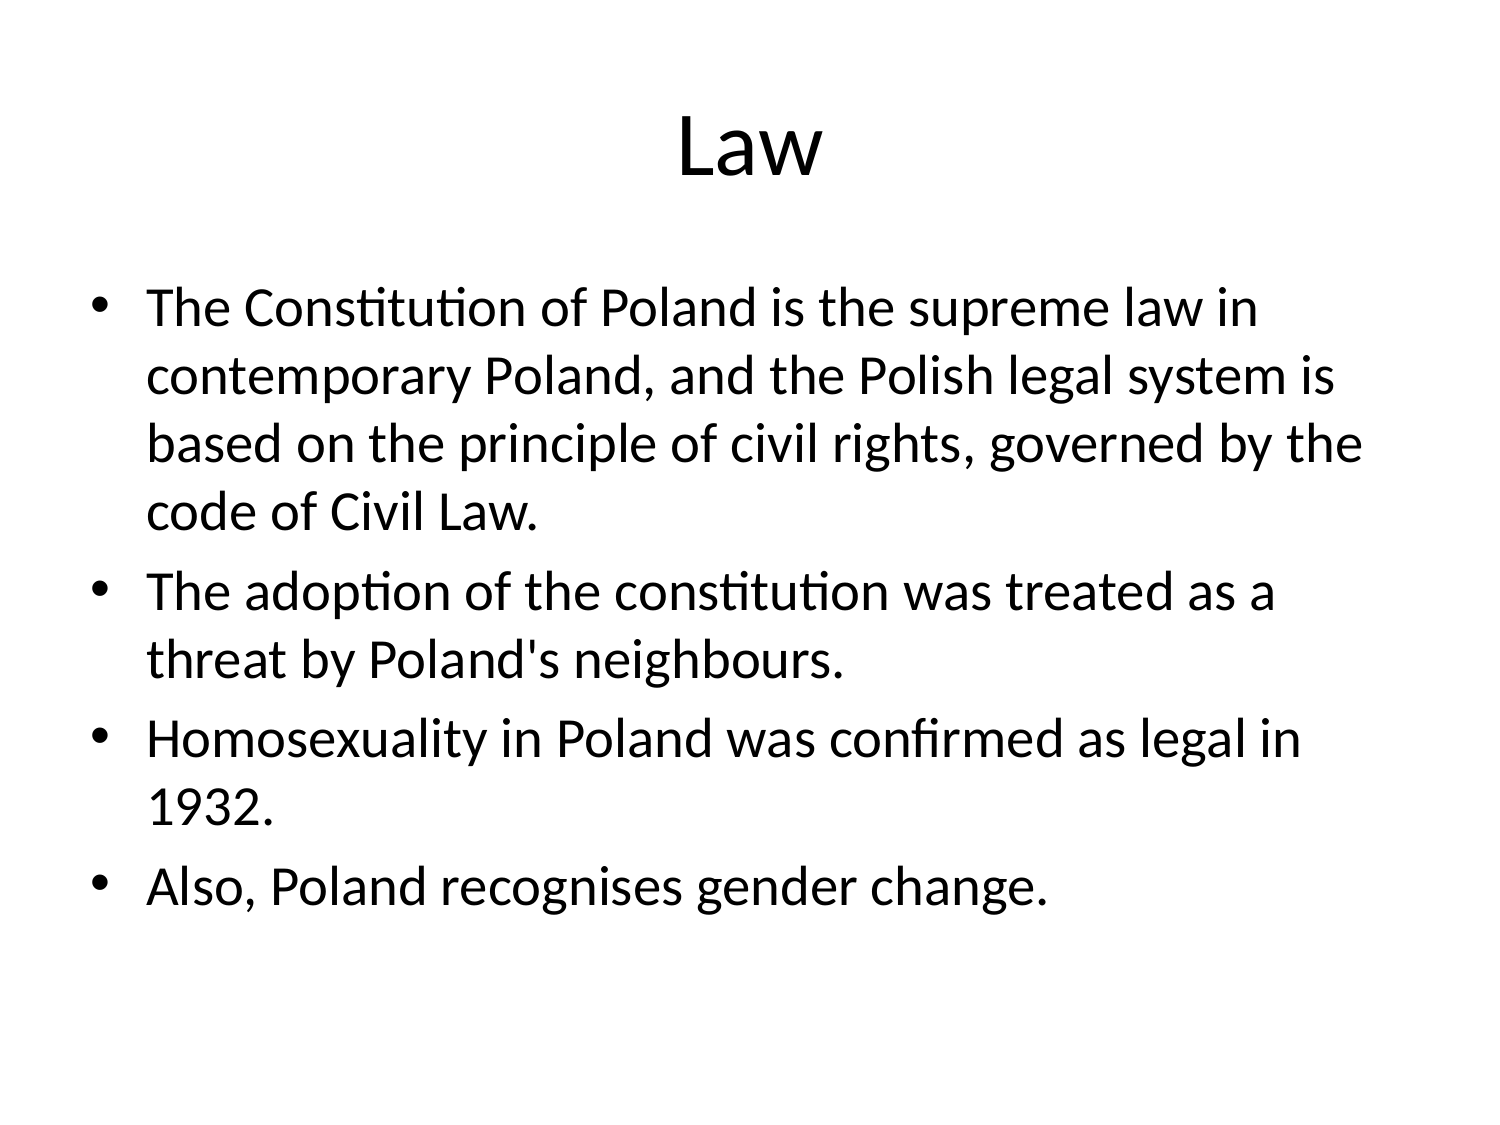

# Law
The Constitution of Poland is the supreme law in contemporary Poland, and the Polish legal system is based on the principle of civil rights, governed by the code of Civil Law.
The adoption of the constitution was treated as a threat by Poland's neighbours.
Homosexuality in Poland was confirmed as legal in 1932.
Also, Poland recognises gender change.